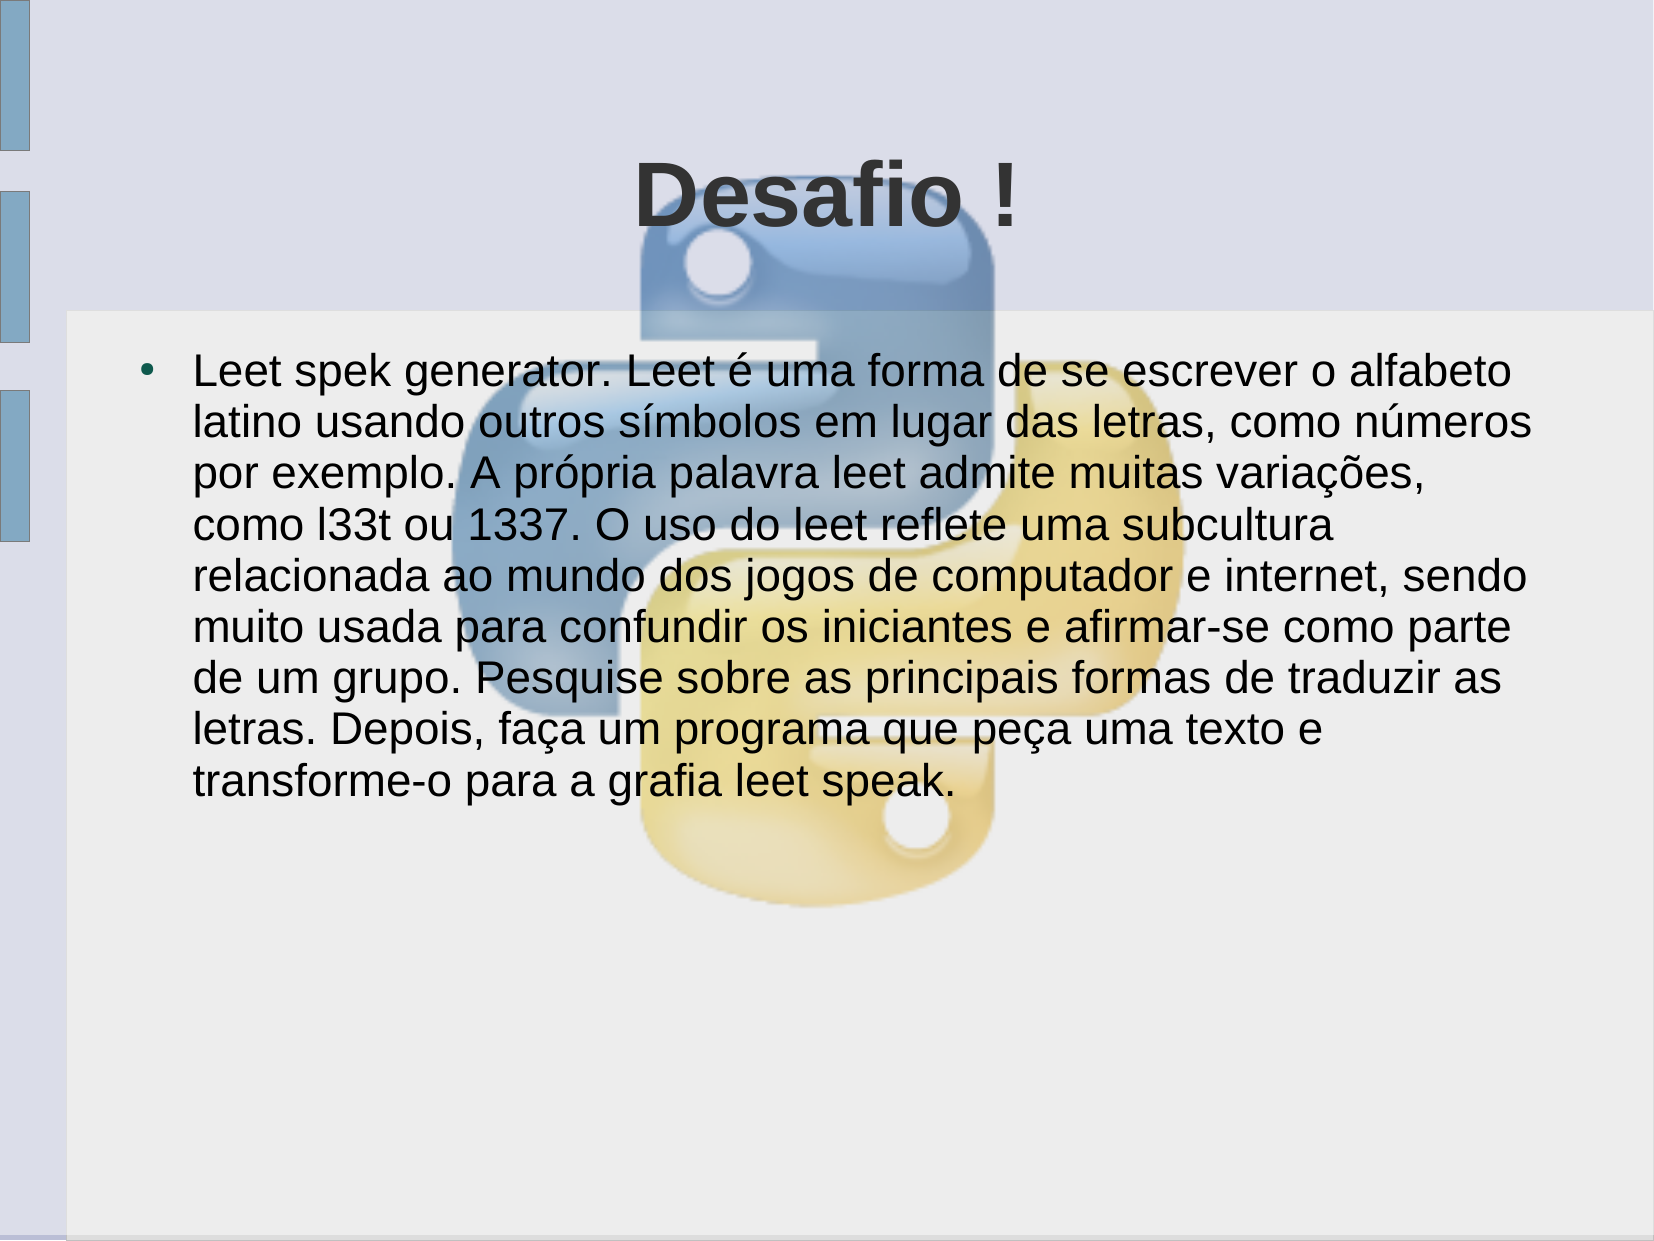

# Desafio !
Leet spek generator. Leet é uma forma de se escrever o alfabeto latino usando outros símbolos em lugar das letras, como números por exemplo. A própria palavra leet admite muitas variações, como l33t ou 1337. O uso do leet reflete uma subcultura relacionada ao mundo dos jogos de computador e internet, sendo muito usada para confundir os iniciantes e afirmar-se como parte de um grupo. Pesquise sobre as principais formas de traduzir as letras. Depois, faça um programa que peça uma texto e transforme-o para a grafia leet speak.